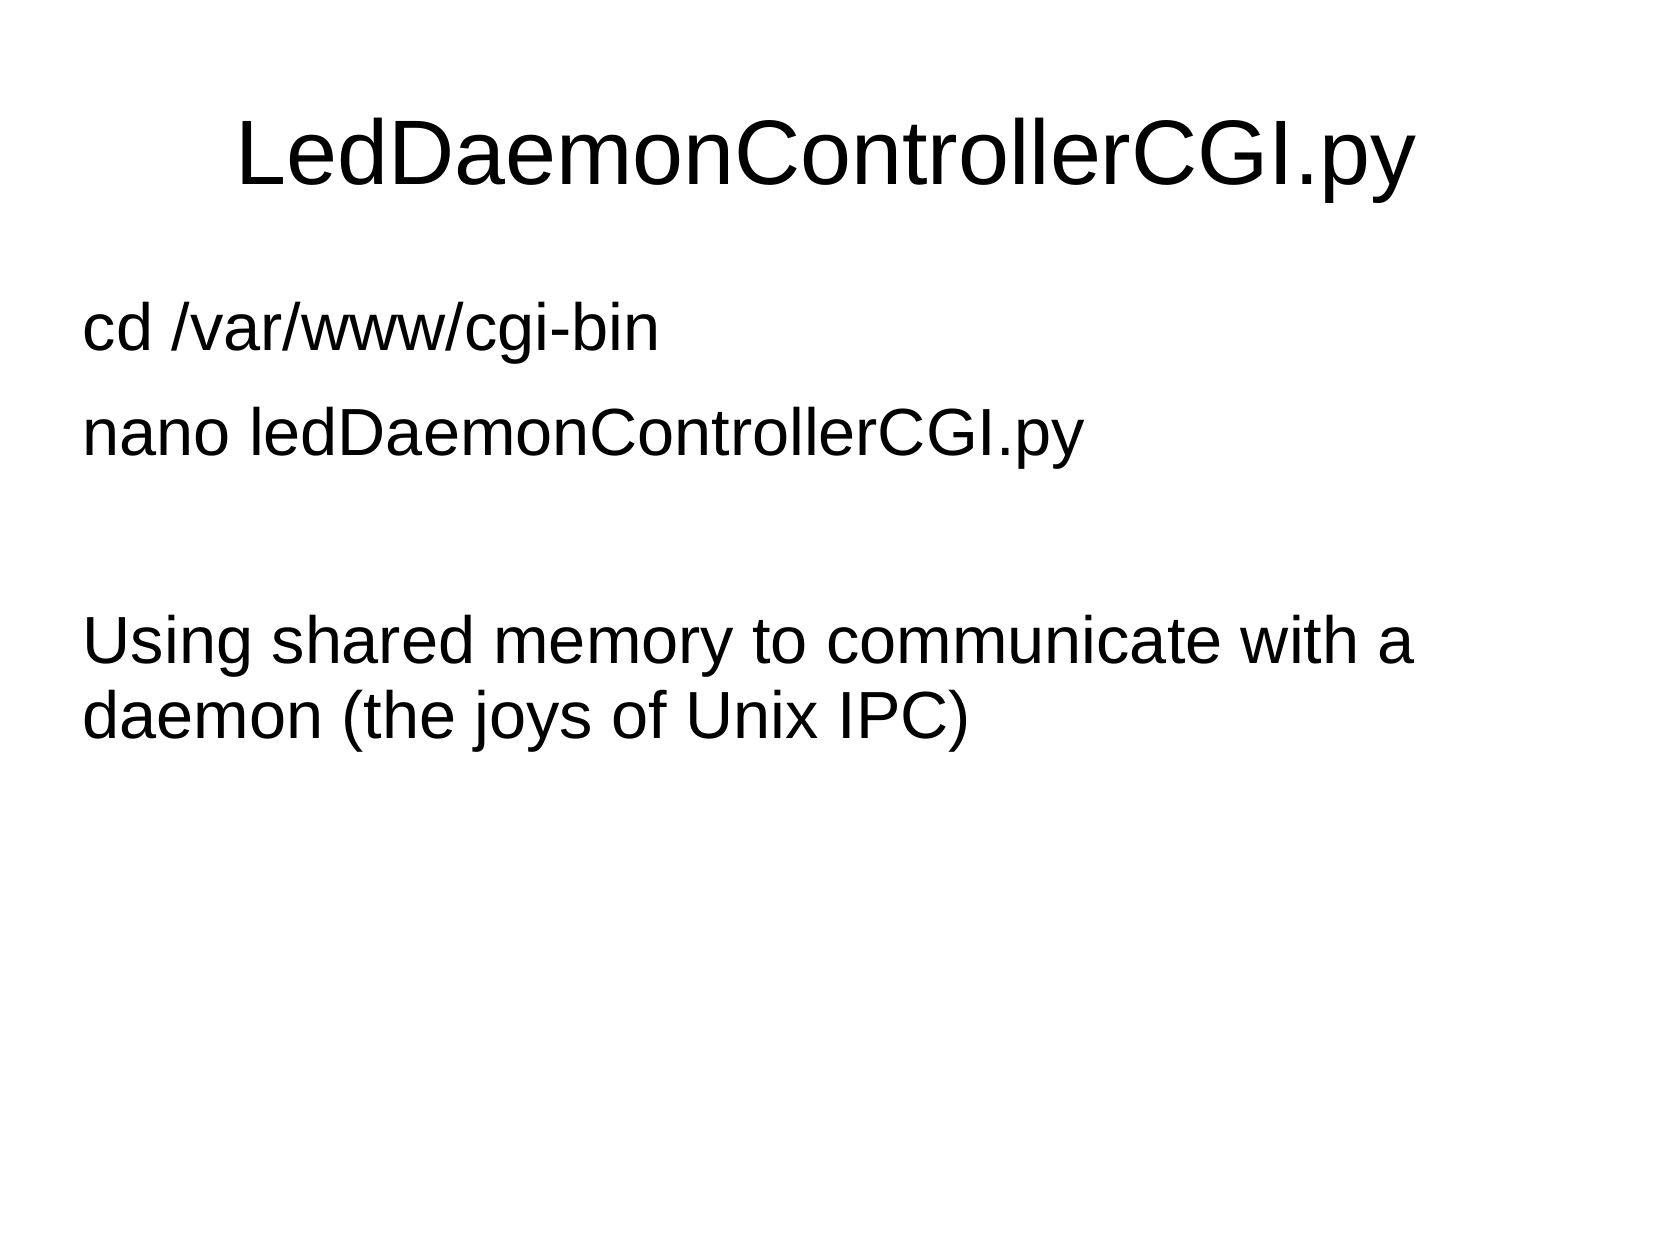

# LedDaemonControllerCGI.py
cd /var/www/cgi-bin
nano ledDaemonControllerCGI.py
Using shared memory to communicate with a daemon (the joys of Unix IPC)